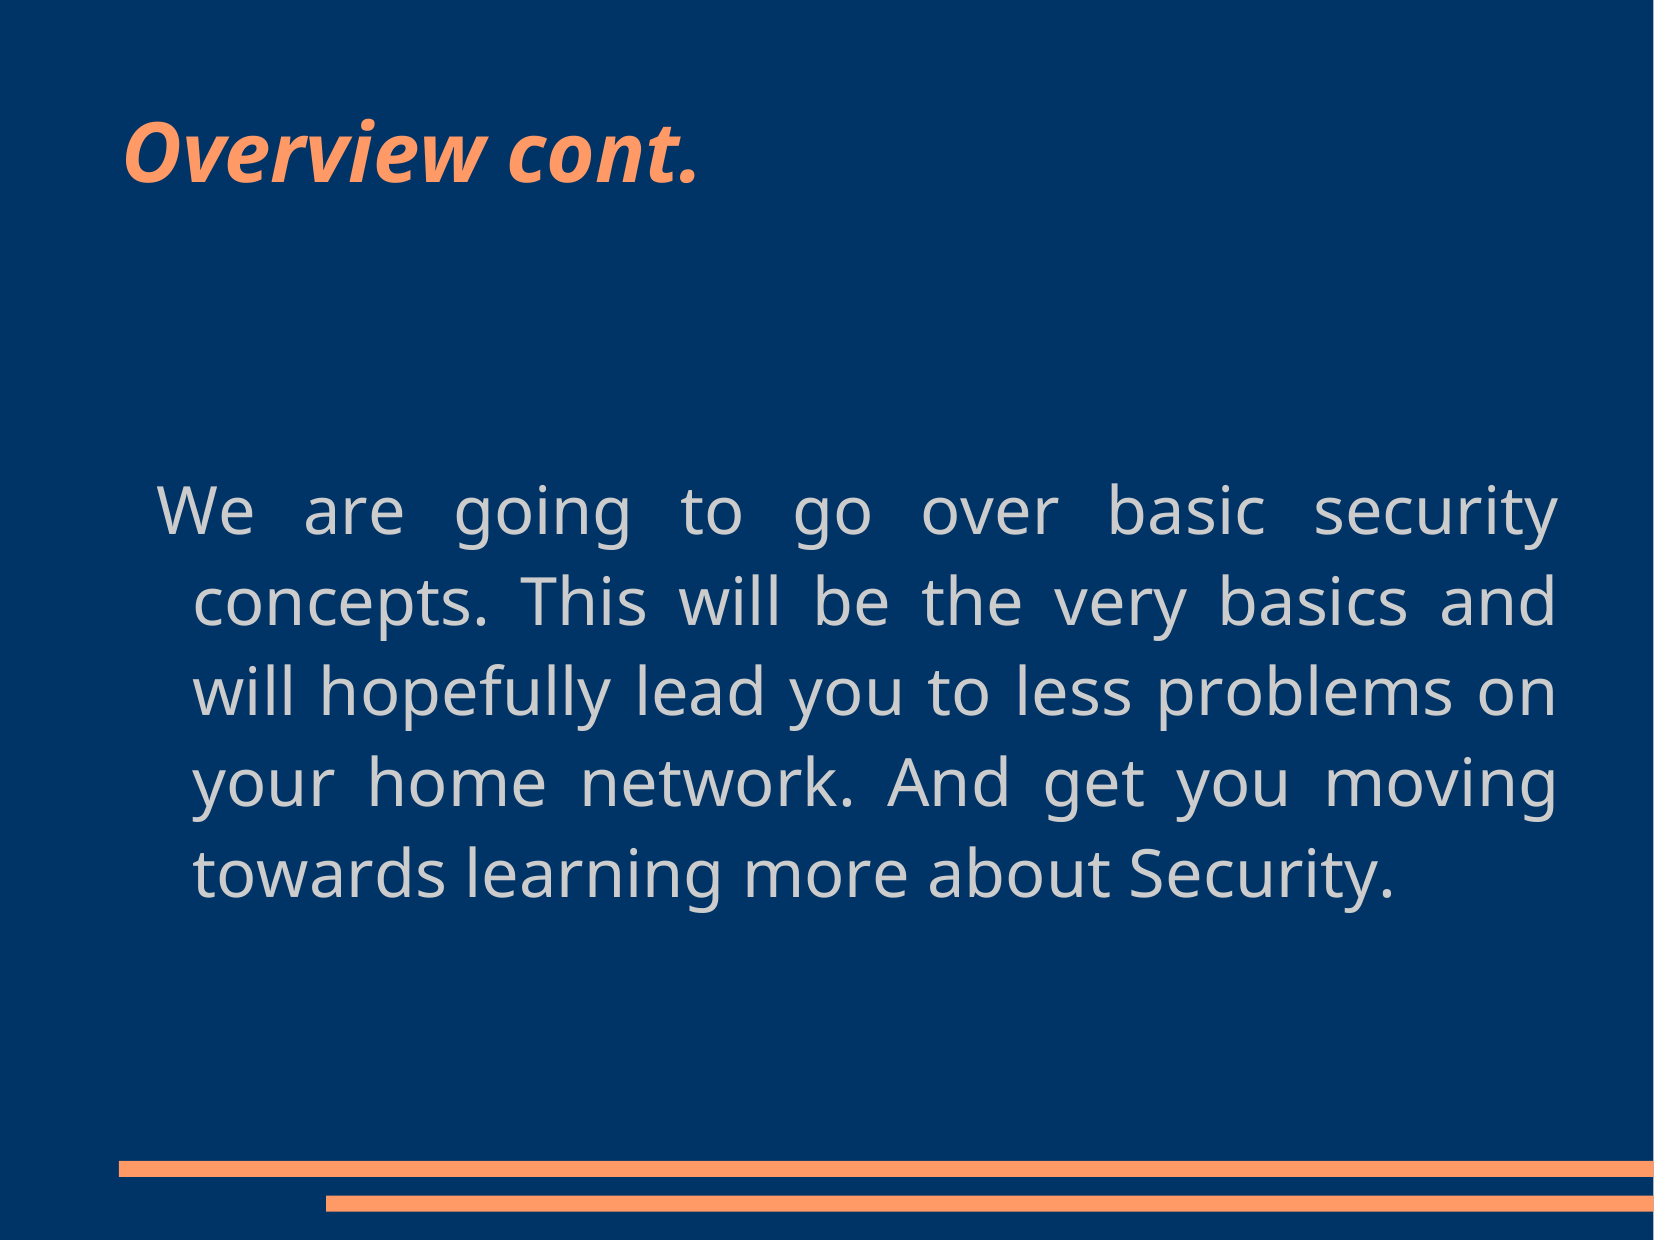

# Overview cont.
We are going to go over basic security concepts. This will be the very basics and will hopefully lead you to less problems on your home network. And get you moving towards learning more about Security.